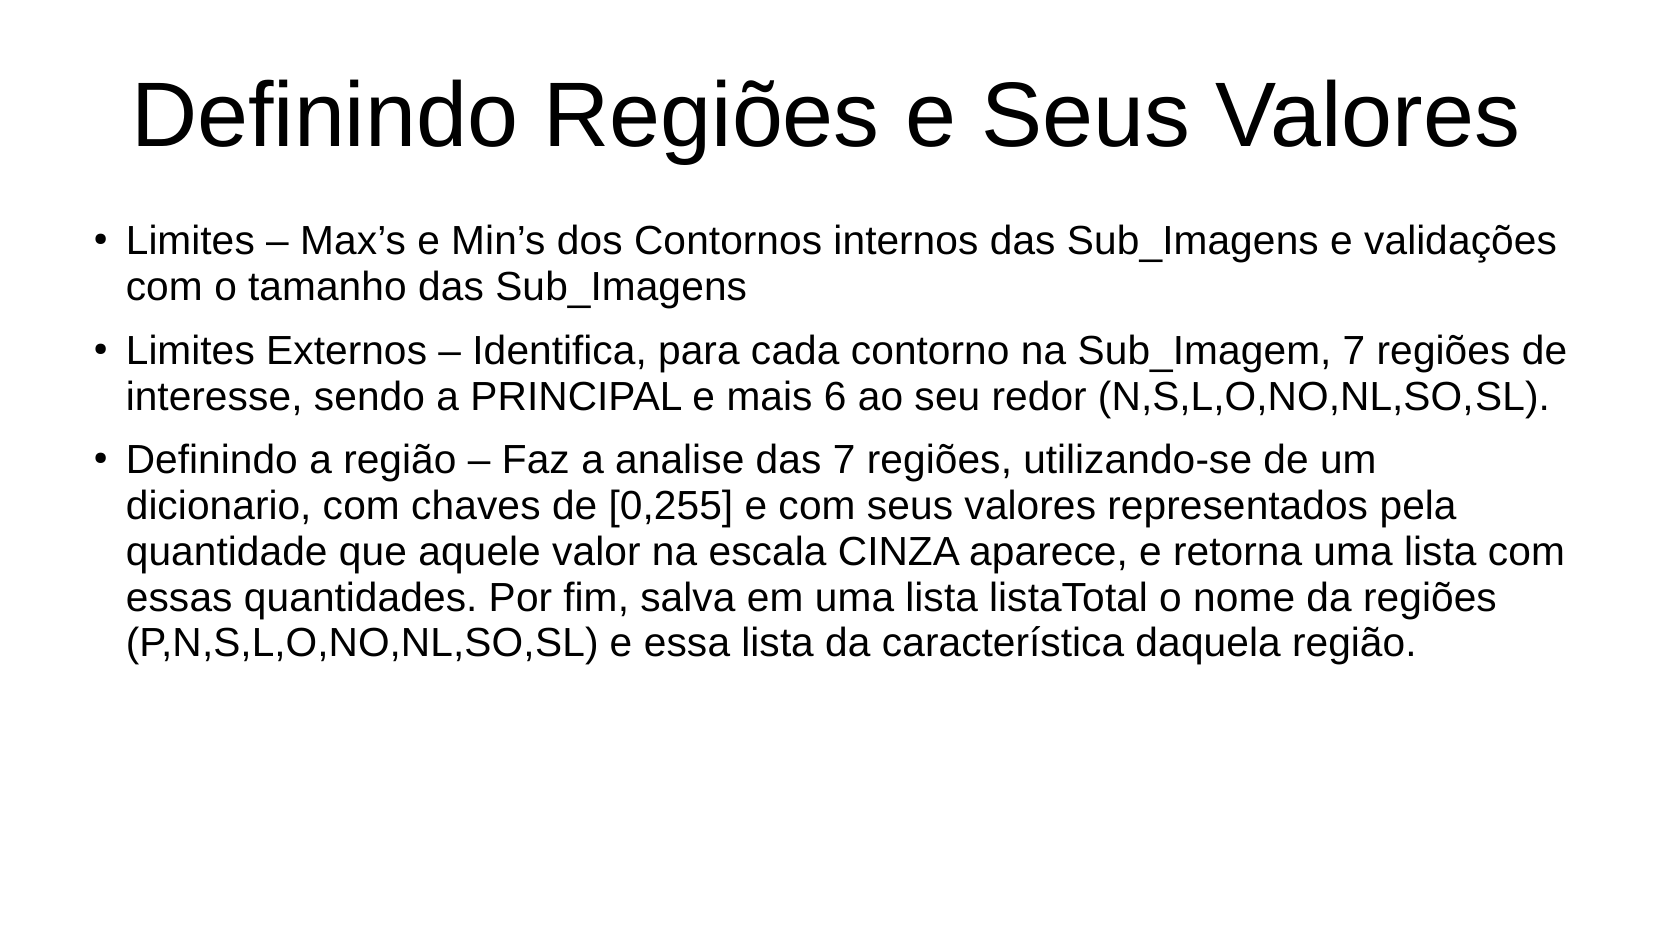

# Definindo Regiões e Seus Valores
Limites – Max’s e Min’s dos Contornos internos das Sub_Imagens e validações com o tamanho das Sub_Imagens
Limites Externos – Identifica, para cada contorno na Sub_Imagem, 7 regiões de interesse, sendo a PRINCIPAL e mais 6 ao seu redor (N,S,L,O,NO,NL,SO,SL).
Definindo a região – Faz a analise das 7 regiões, utilizando-se de um dicionario, com chaves de [0,255] e com seus valores representados pela quantidade que aquele valor na escala CINZA aparece, e retorna uma lista com essas quantidades. Por fim, salva em uma lista listaTotal o nome da regiões (P,N,S,L,O,NO,NL,SO,SL) e essa lista da característica daquela região.